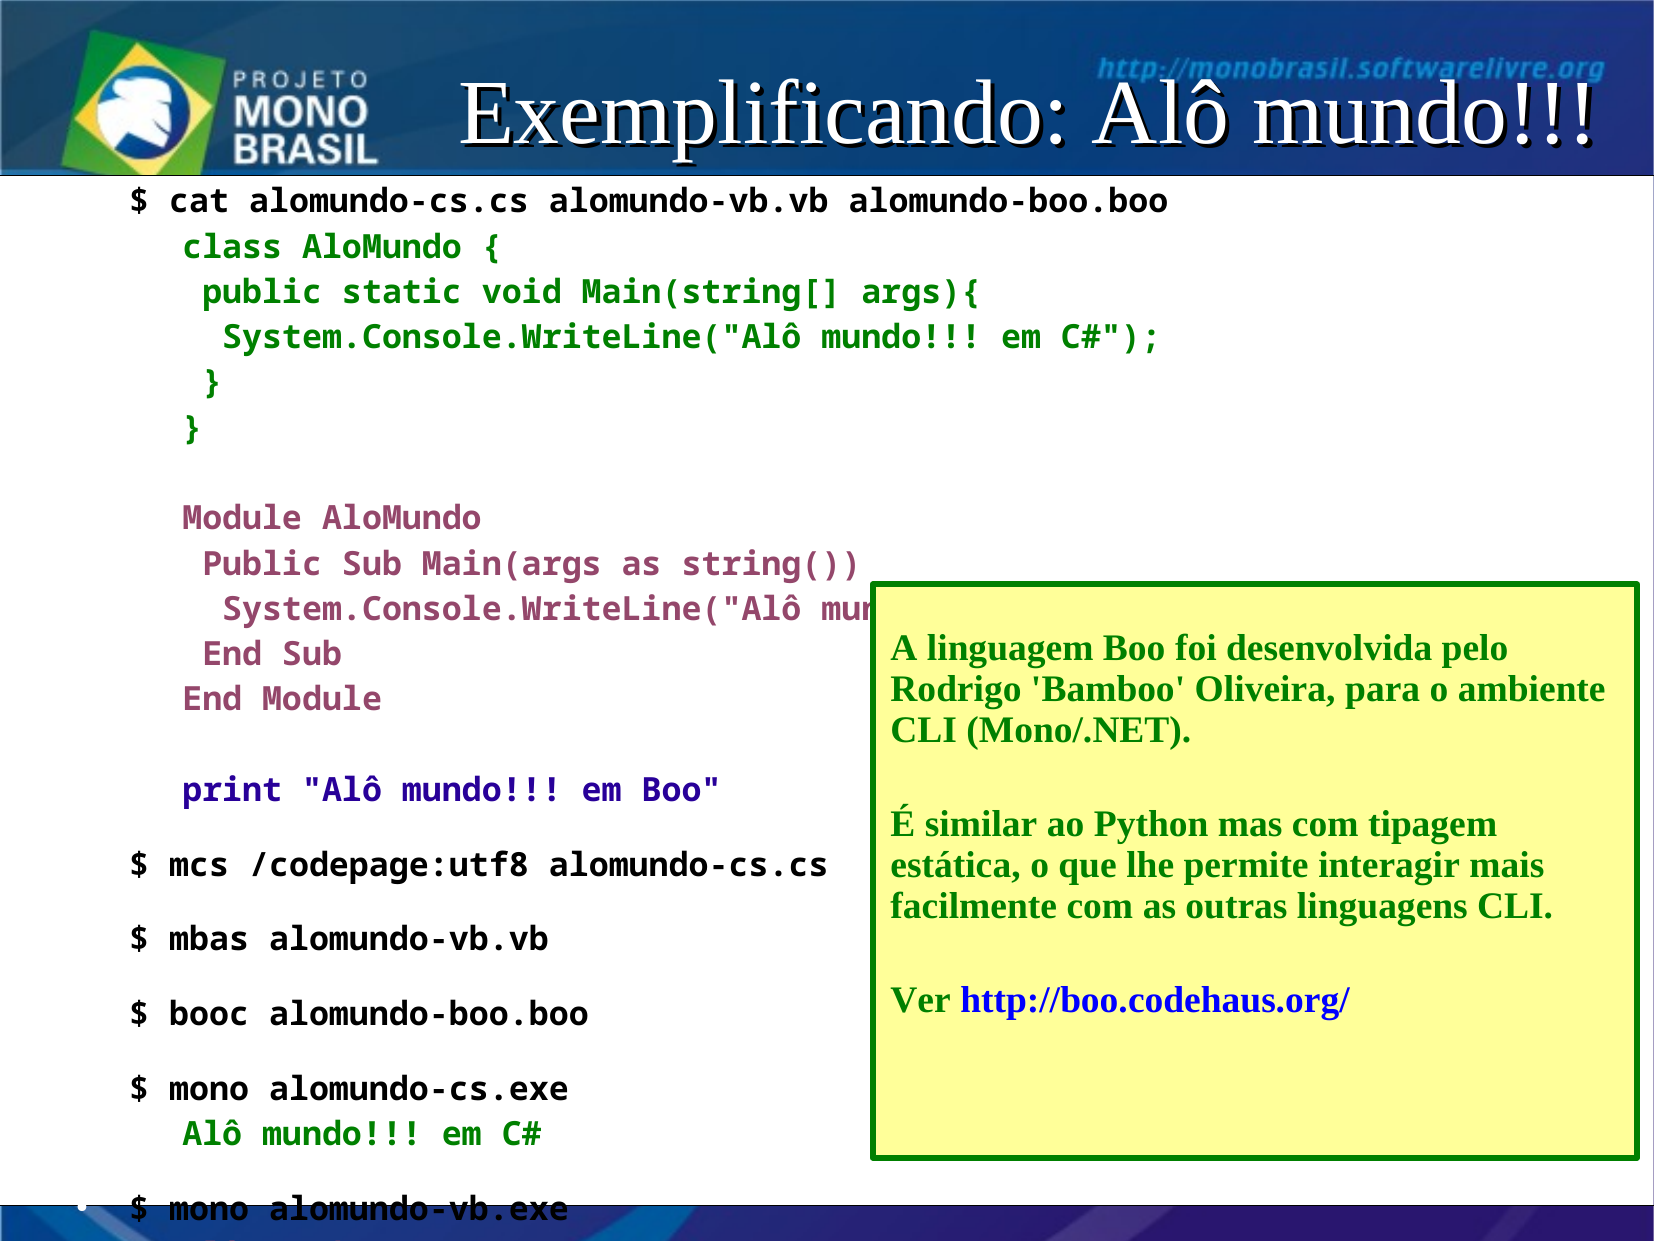

# Exemplificando: Alô mundo!!!
$ cat alomundo-cs.cs alomundo-vb.vb alomundo-boo.boo
class AloMundo {
 public static void Main(string[] args){
 System.Console.WriteLine("Alô mundo!!! em C#");
 }
}
Module AloMundo
 Public Sub Main(args as string())
 System.Console.WriteLine("Alô mundo!!! em MonoBASIC")
 End Sub
End Module
print "Alô mundo!!! em Boo"
$ mcs /codepage:utf8 alomundo-cs.cs
$ mbas alomundo-vb.vb
$ booc alomundo-boo.boo
$ mono alomundo-cs.exe
Alô mundo!!! em C#
$ mono alomundo-vb.exe
Alô mundo!!! em MonoBASIC
$ mono alomundo-boo.exe
Alô mundo!!! em Boo
A linguagem Boo foi desenvolvida pelo Rodrigo 'Bamboo' Oliveira, para o ambiente CLI (Mono/.NET).
É similar ao Python mas com tipagem estática, o que lhe permite interagir mais facilmente com as outras linguagens CLI.
Ver http://boo.codehaus.org/